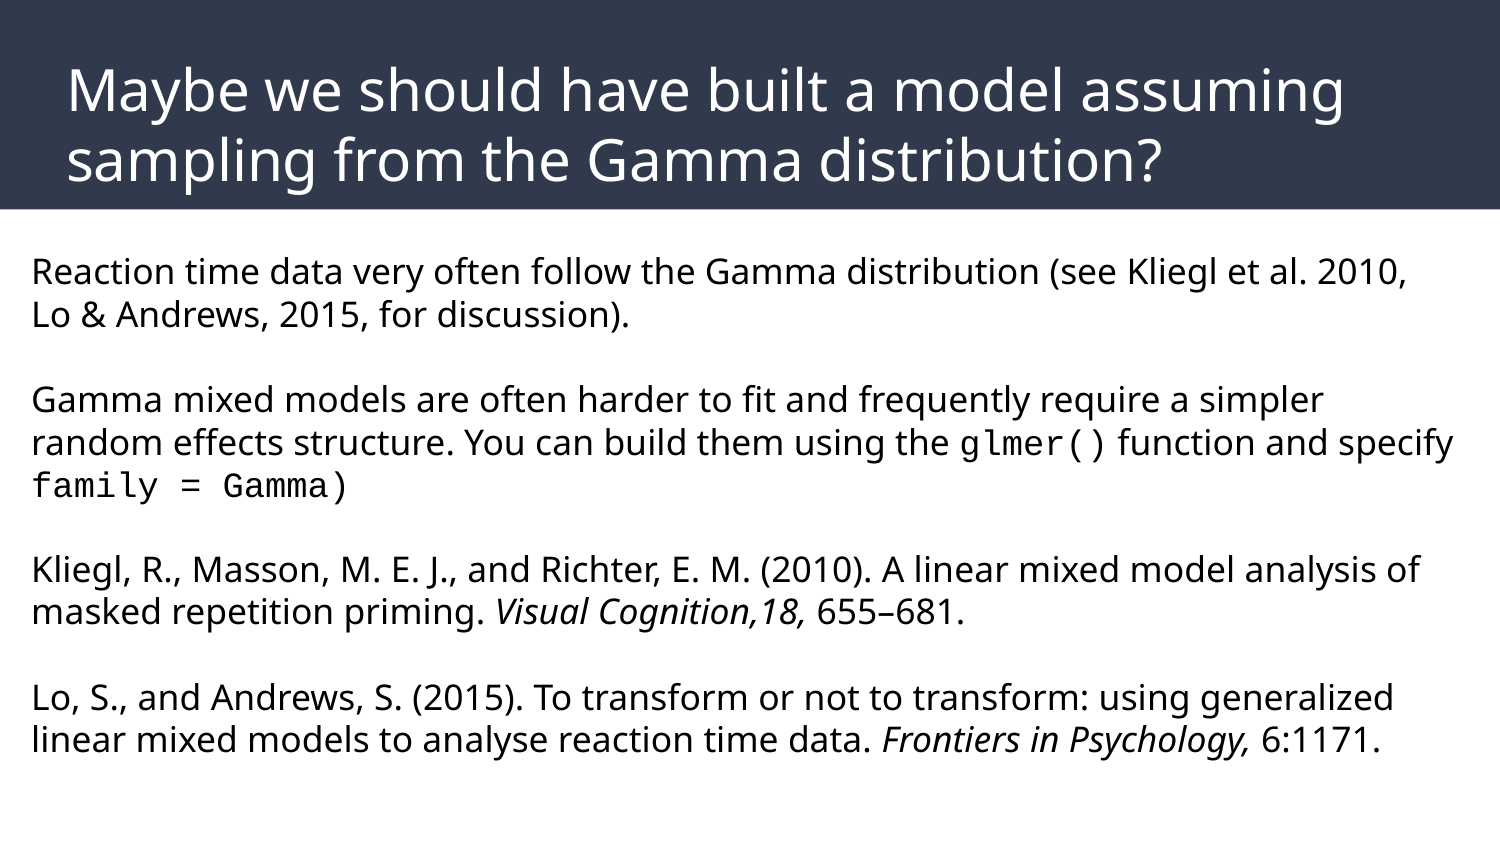

# Maybe we should have built a model assuming sampling from the Gamma distribution?
Reaction time data very often follow the Gamma distribution (see Kliegl et al. 2010, Lo & Andrews, 2015, for discussion).
Gamma mixed models are often harder to fit and frequently require a simpler random effects structure. You can build them using the glmer() function and specify family = Gamma)
Kliegl, R., Masson, M. E. J., and Richter, E. M. (2010). A linear mixed model analysis of masked repetition priming. Visual Cognition,18, 655–681.
Lo, S., and Andrews, S. (2015). To transform or not to transform: using generalized linear mixed models to analyse reaction time data. Frontiers in Psychology, 6:1171.